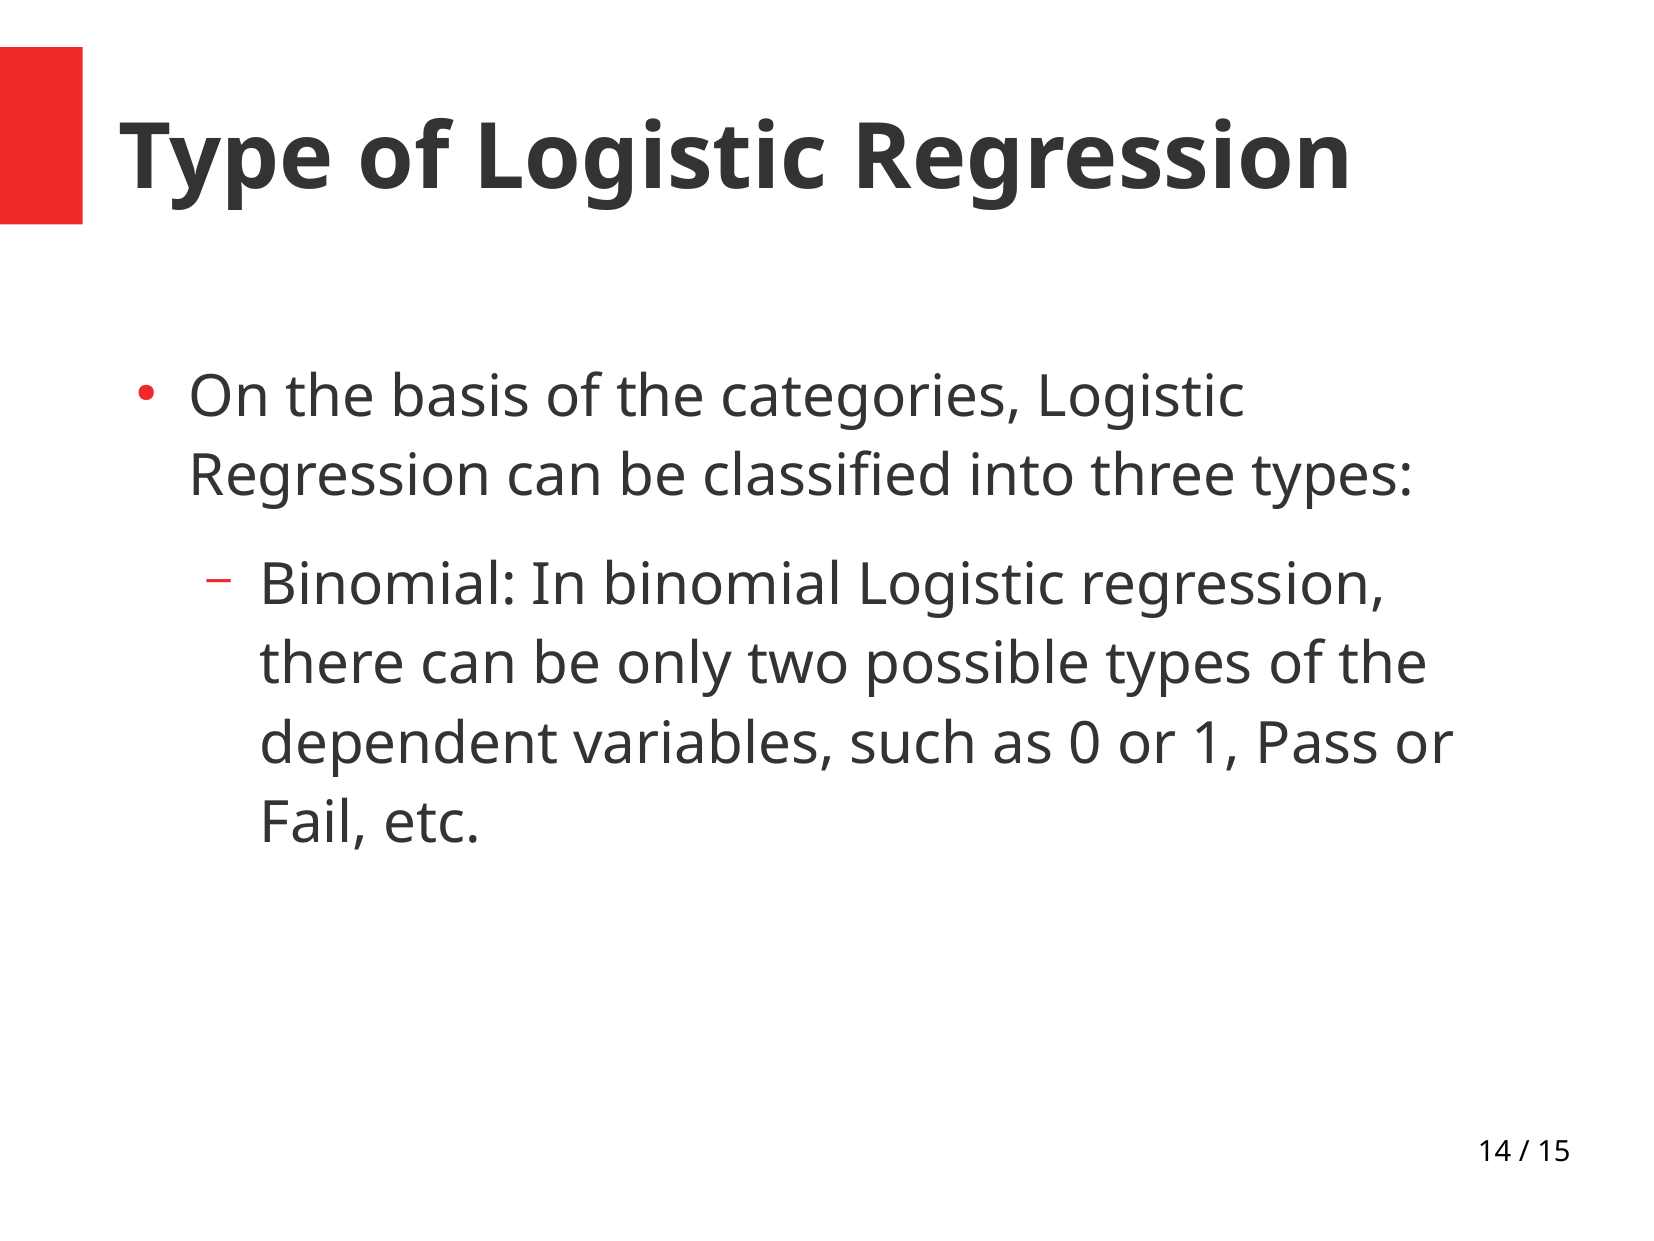

# Type of Logistic Regression
On the basis of the categories, Logistic Regression can be classified into three types:
Binomial: In binomial Logistic regression, there can be only two possible types of the dependent variables, such as 0 or 1, Pass or Fail, etc.
14